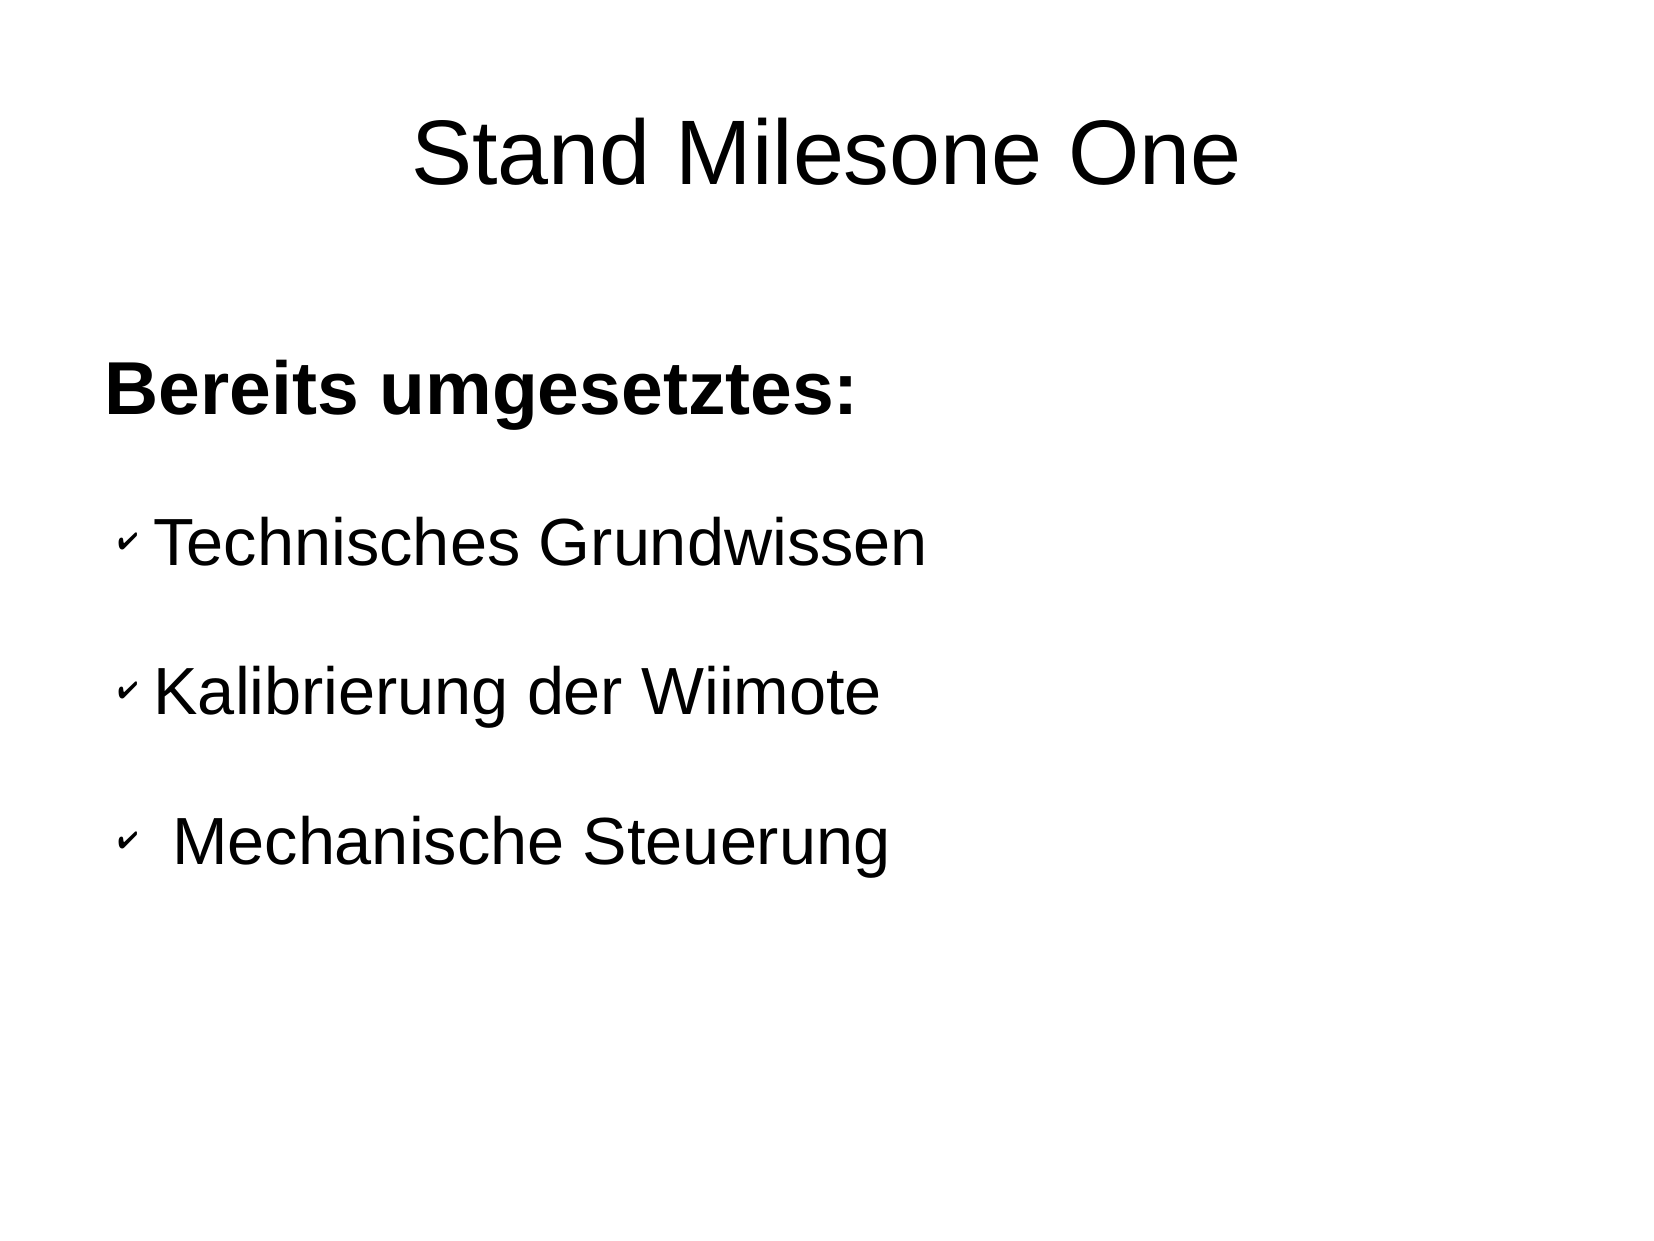

# Stand Milesone One
Bereits umgesetztes:
Technisches Grundwissen
Kalibrierung der Wiimote
 Mechanische Steuerung